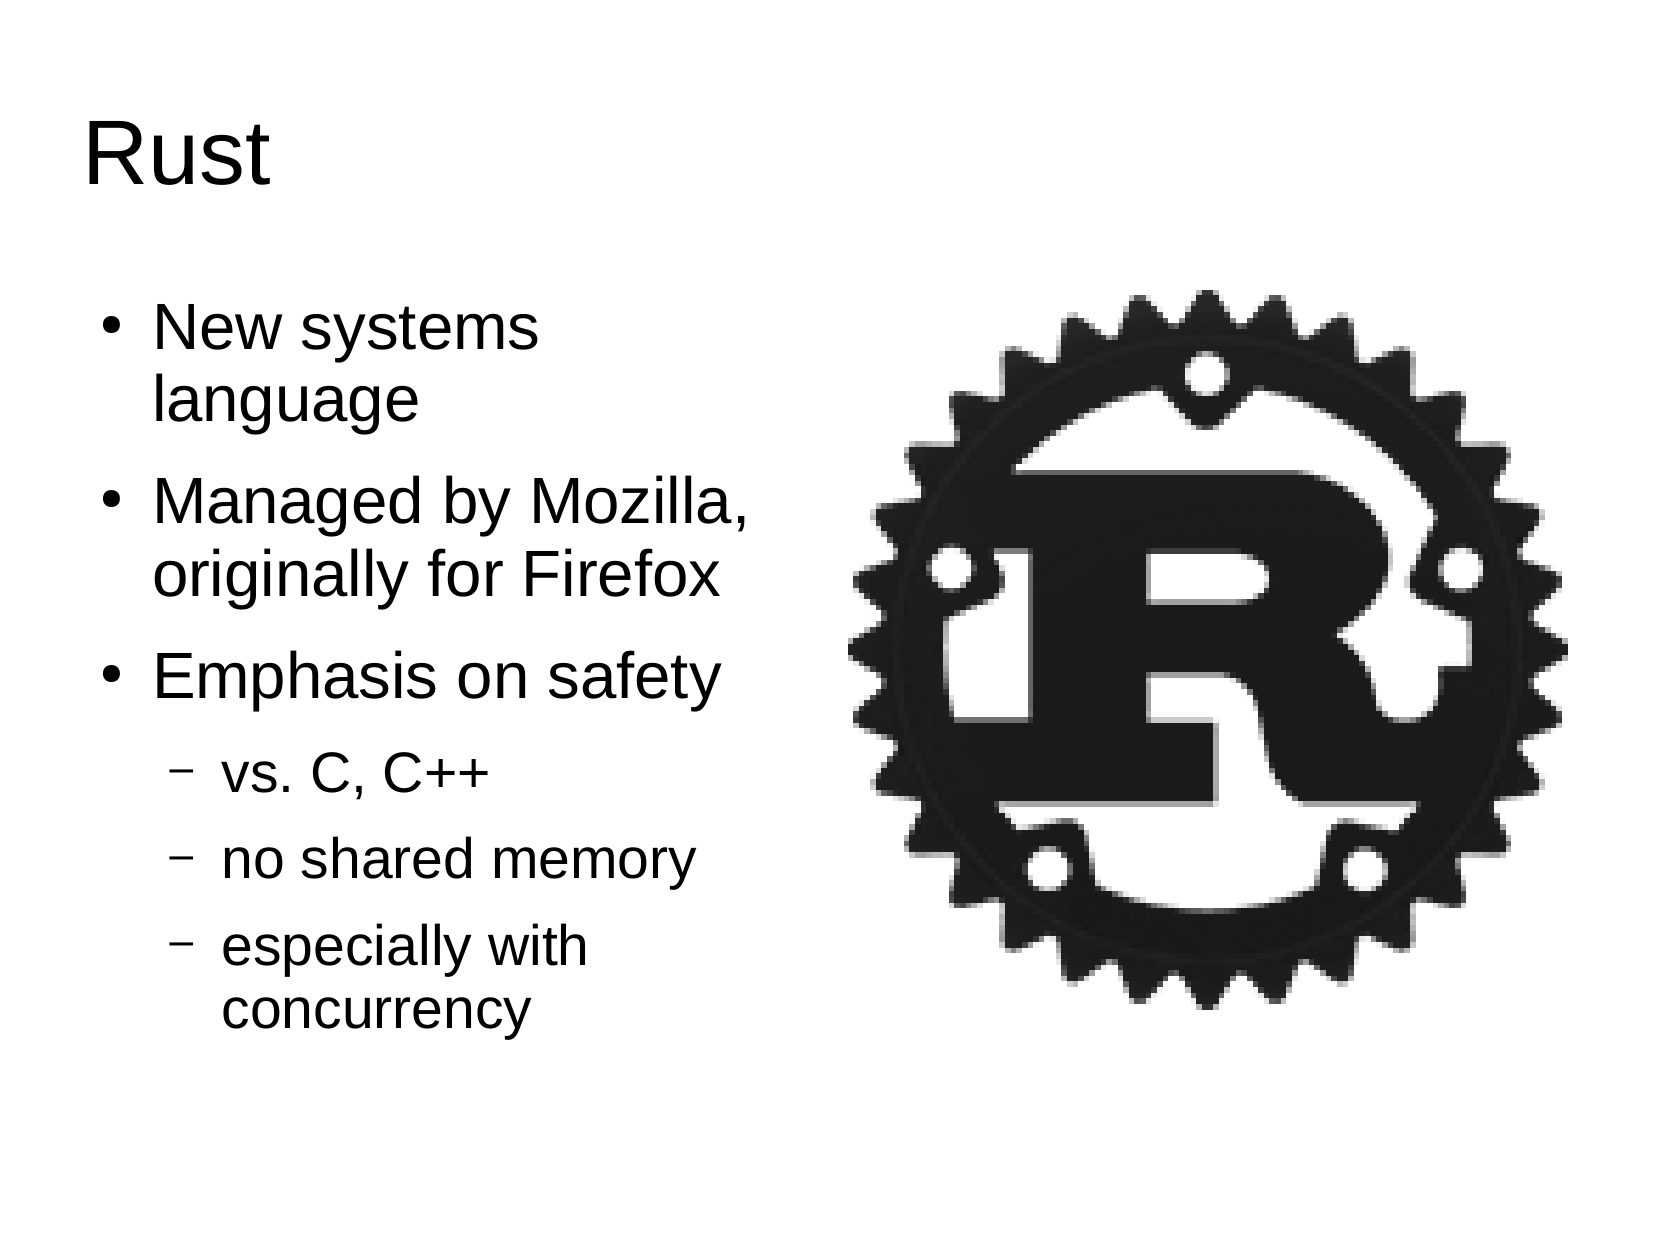

# Rust
New systems language
Managed by Mozilla, originally for Firefox
Emphasis on safety
vs. C, C++
no shared memory
especially with concurrency